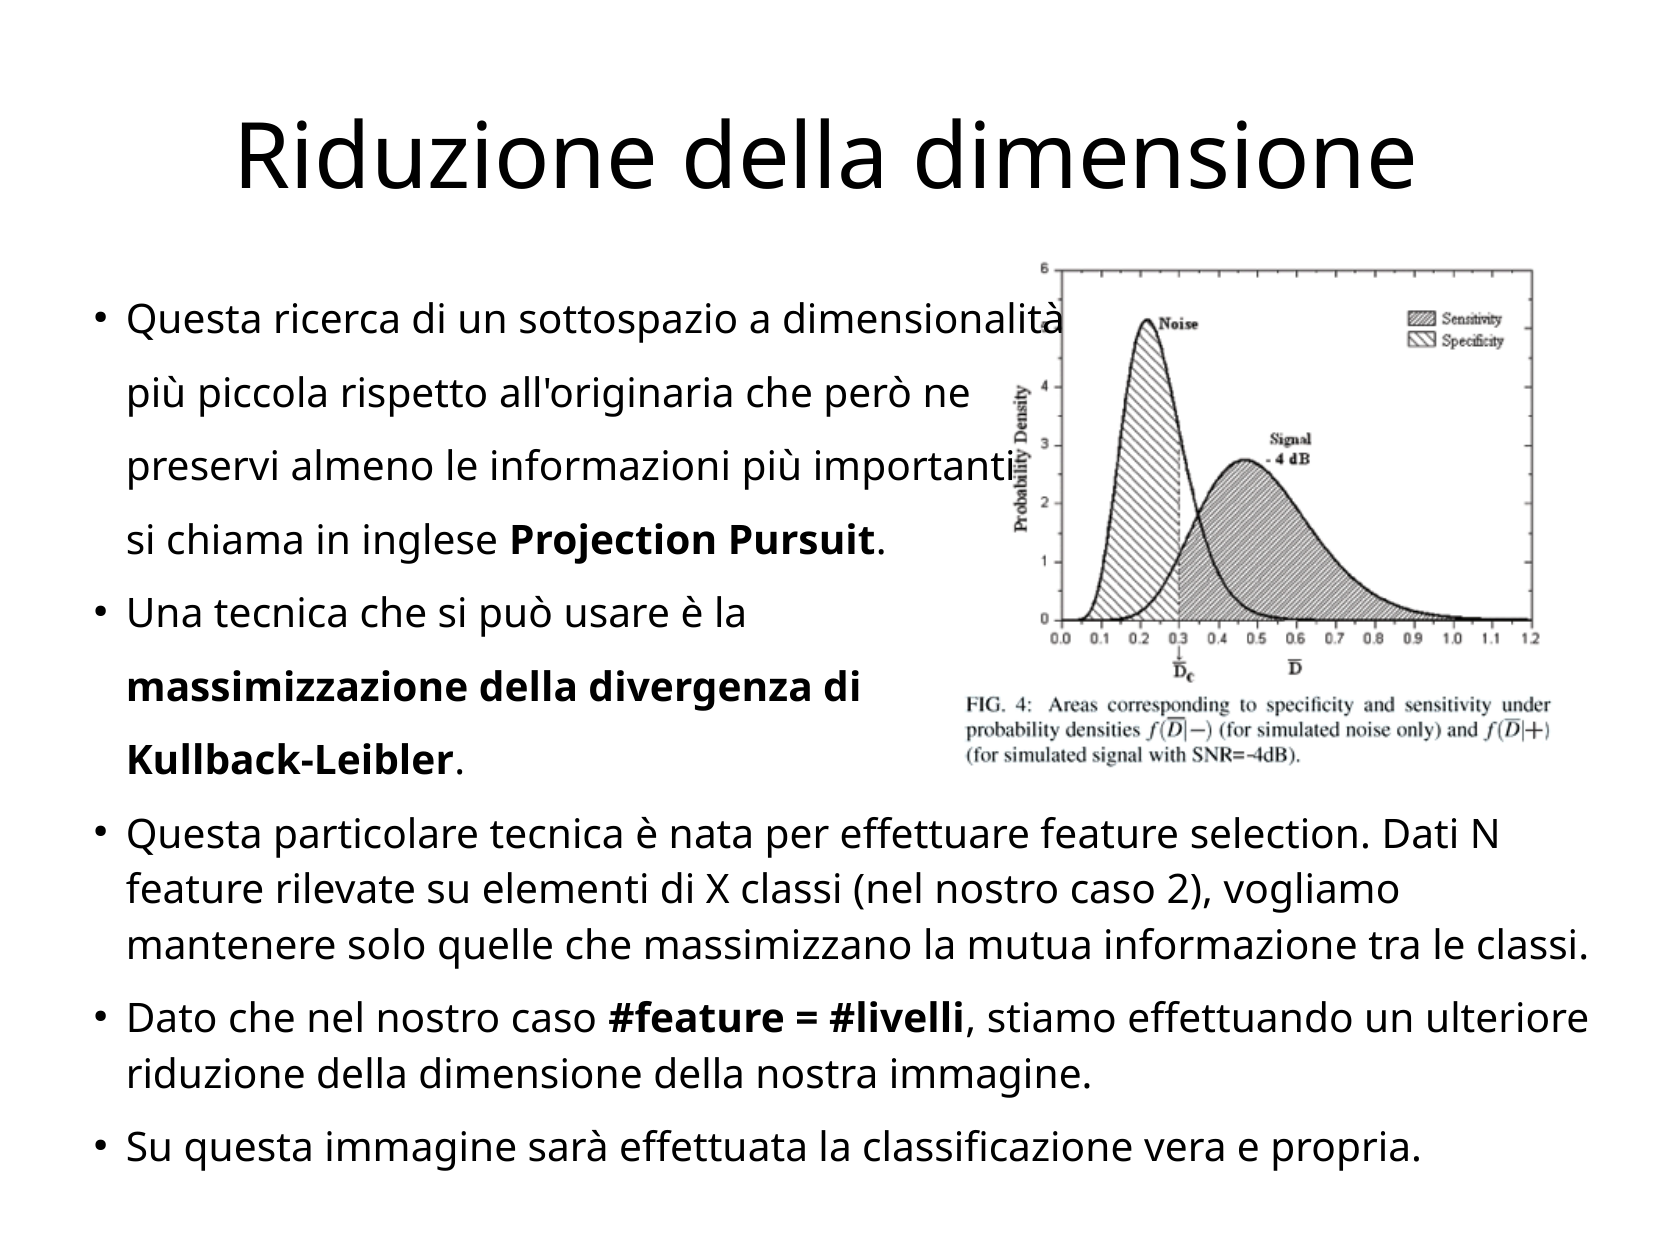

# Riduzione della dimensione
Questa ricerca di un sottospazio a dimensionalità
più piccola rispetto all'originaria che però ne
preservi almeno le informazioni più importanti
si chiama in inglese Projection Pursuit.
Una tecnica che si può usare è la
massimizzazione della divergenza di
Kullback-Leibler.
Questa particolare tecnica è nata per effettuare feature selection. Dati N feature rilevate su elementi di X classi (nel nostro caso 2), vogliamo mantenere solo quelle che massimizzano la mutua informazione tra le classi.
Dato che nel nostro caso #feature = #livelli, stiamo effettuando un ulteriore riduzione della dimensione della nostra immagine.
Su questa immagine sarà effettuata la classificazione vera e propria.